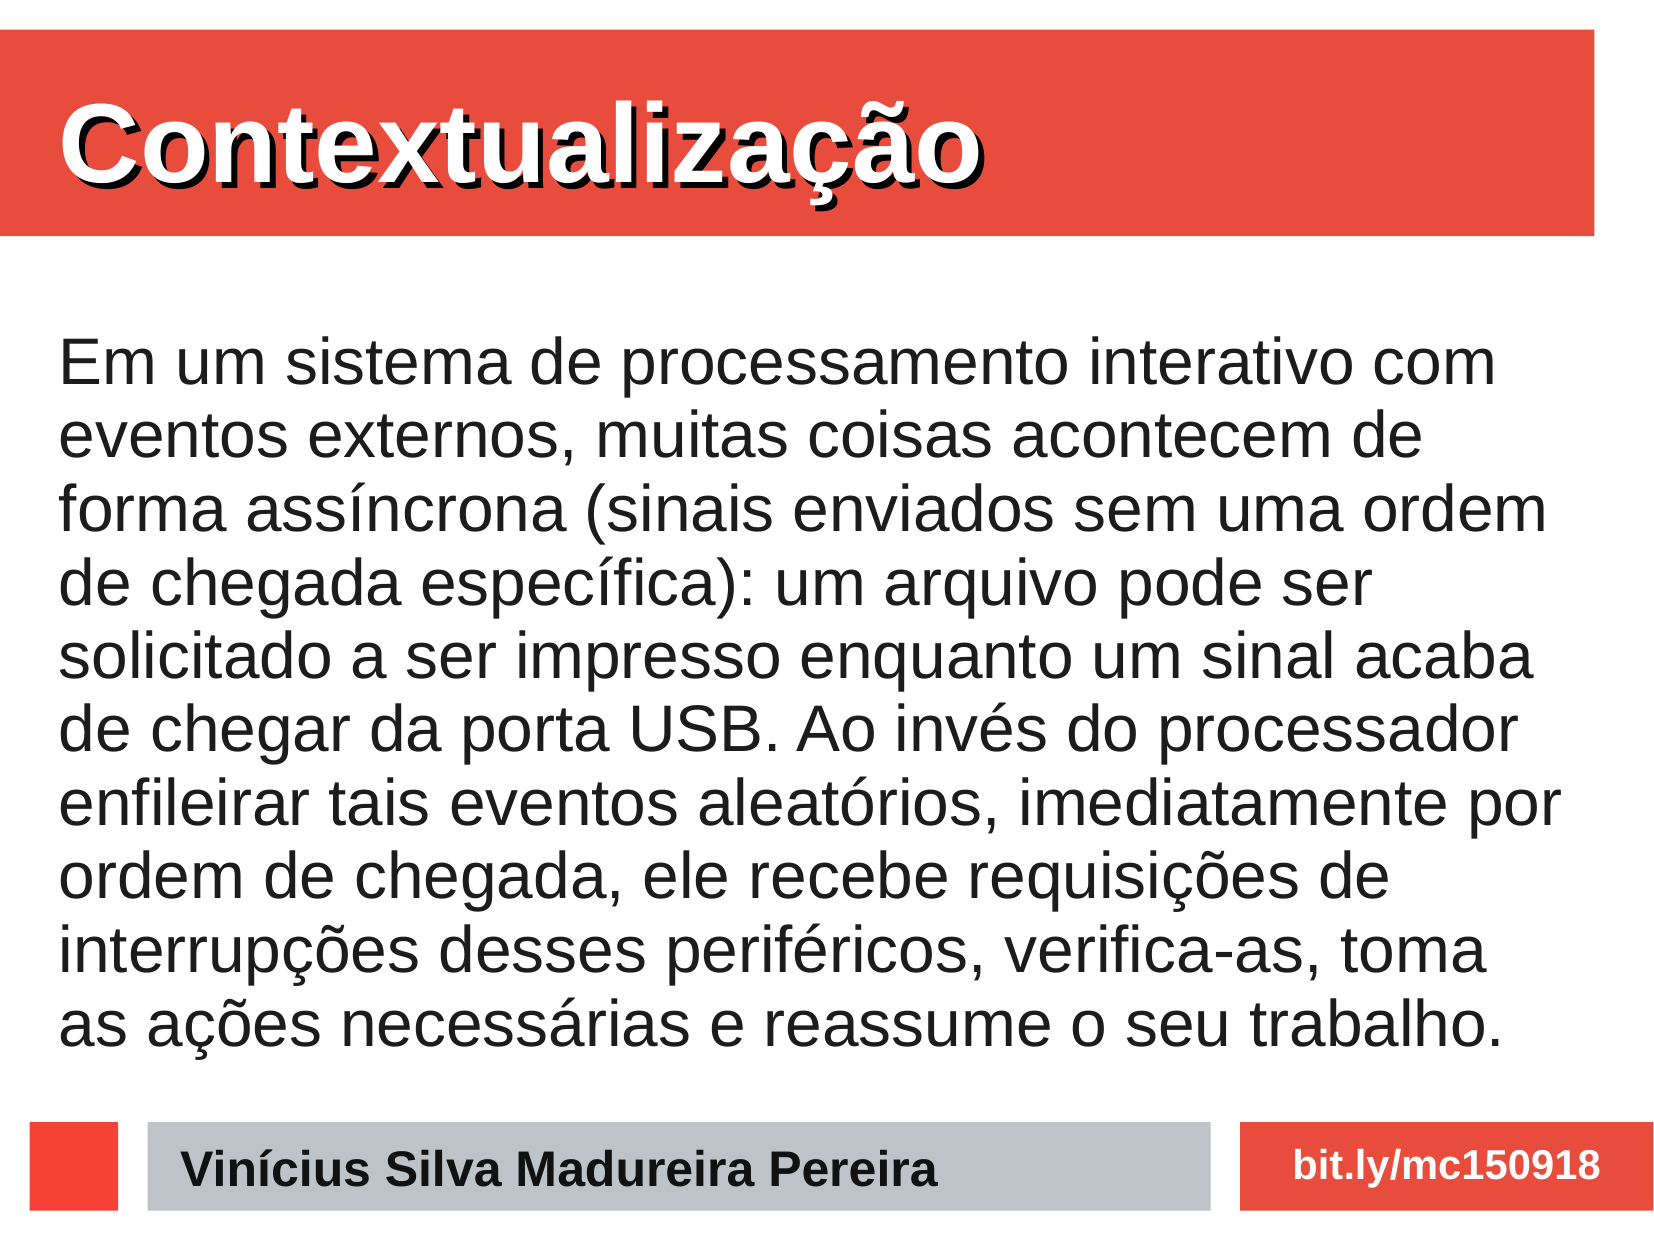

# Contextualização
Em um sistema de processamento interativo com eventos externos, muitas coisas acontecem de forma assíncrona (sinais enviados sem uma ordem de chegada específica): um arquivo pode ser solicitado a ser impresso enquanto um sinal acaba de chegar da porta USB. Ao invés do processador enfileirar tais eventos aleatórios, imediatamente por ordem de chegada, ele recebe requisições de interrupções desses periféricos, verifica-as, toma as ações necessárias e reassume o seu trabalho.
Vinícius Silva Madureira Pereira
bit.ly/mc150918